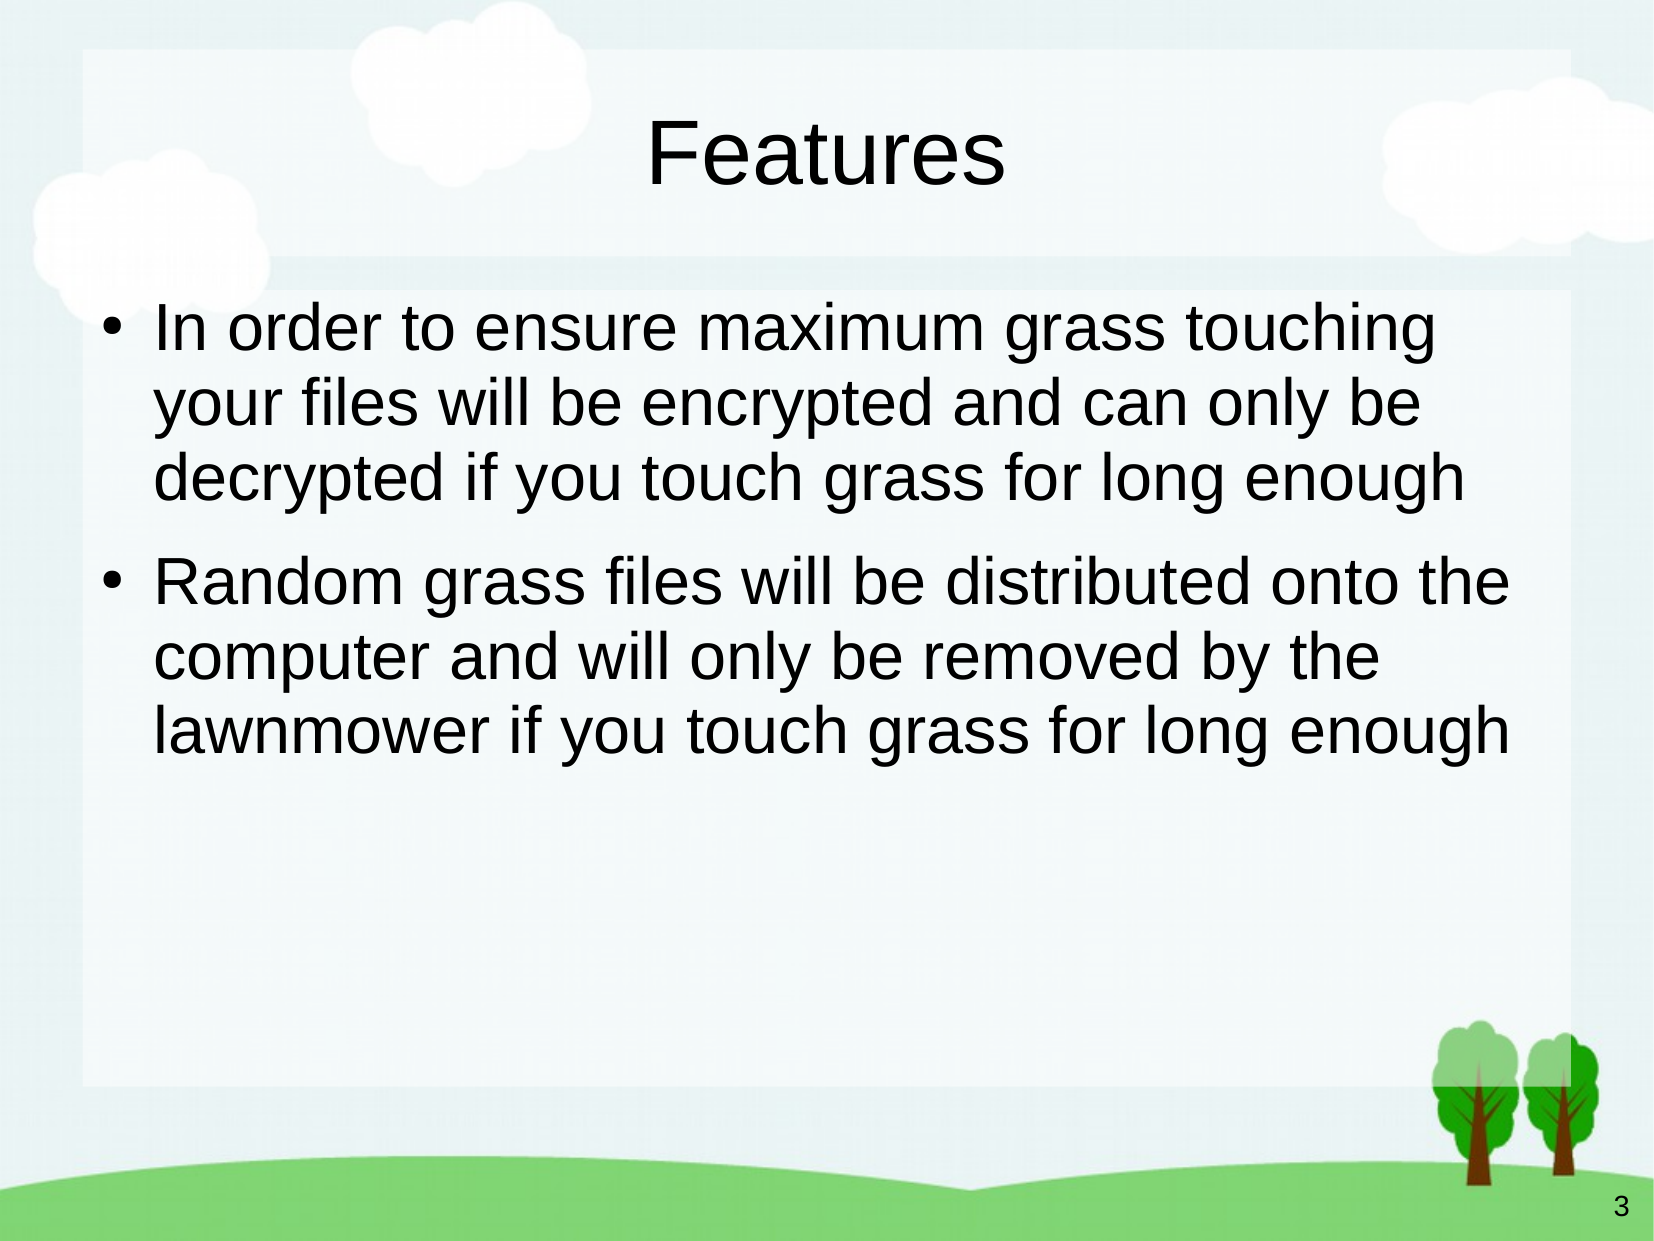

# Features
In order to ensure maximum grass touching your files will be encrypted and can only be decrypted if you touch grass for long enough
Random grass files will be distributed onto the computer and will only be removed by the lawnmower if you touch grass for long enough
3